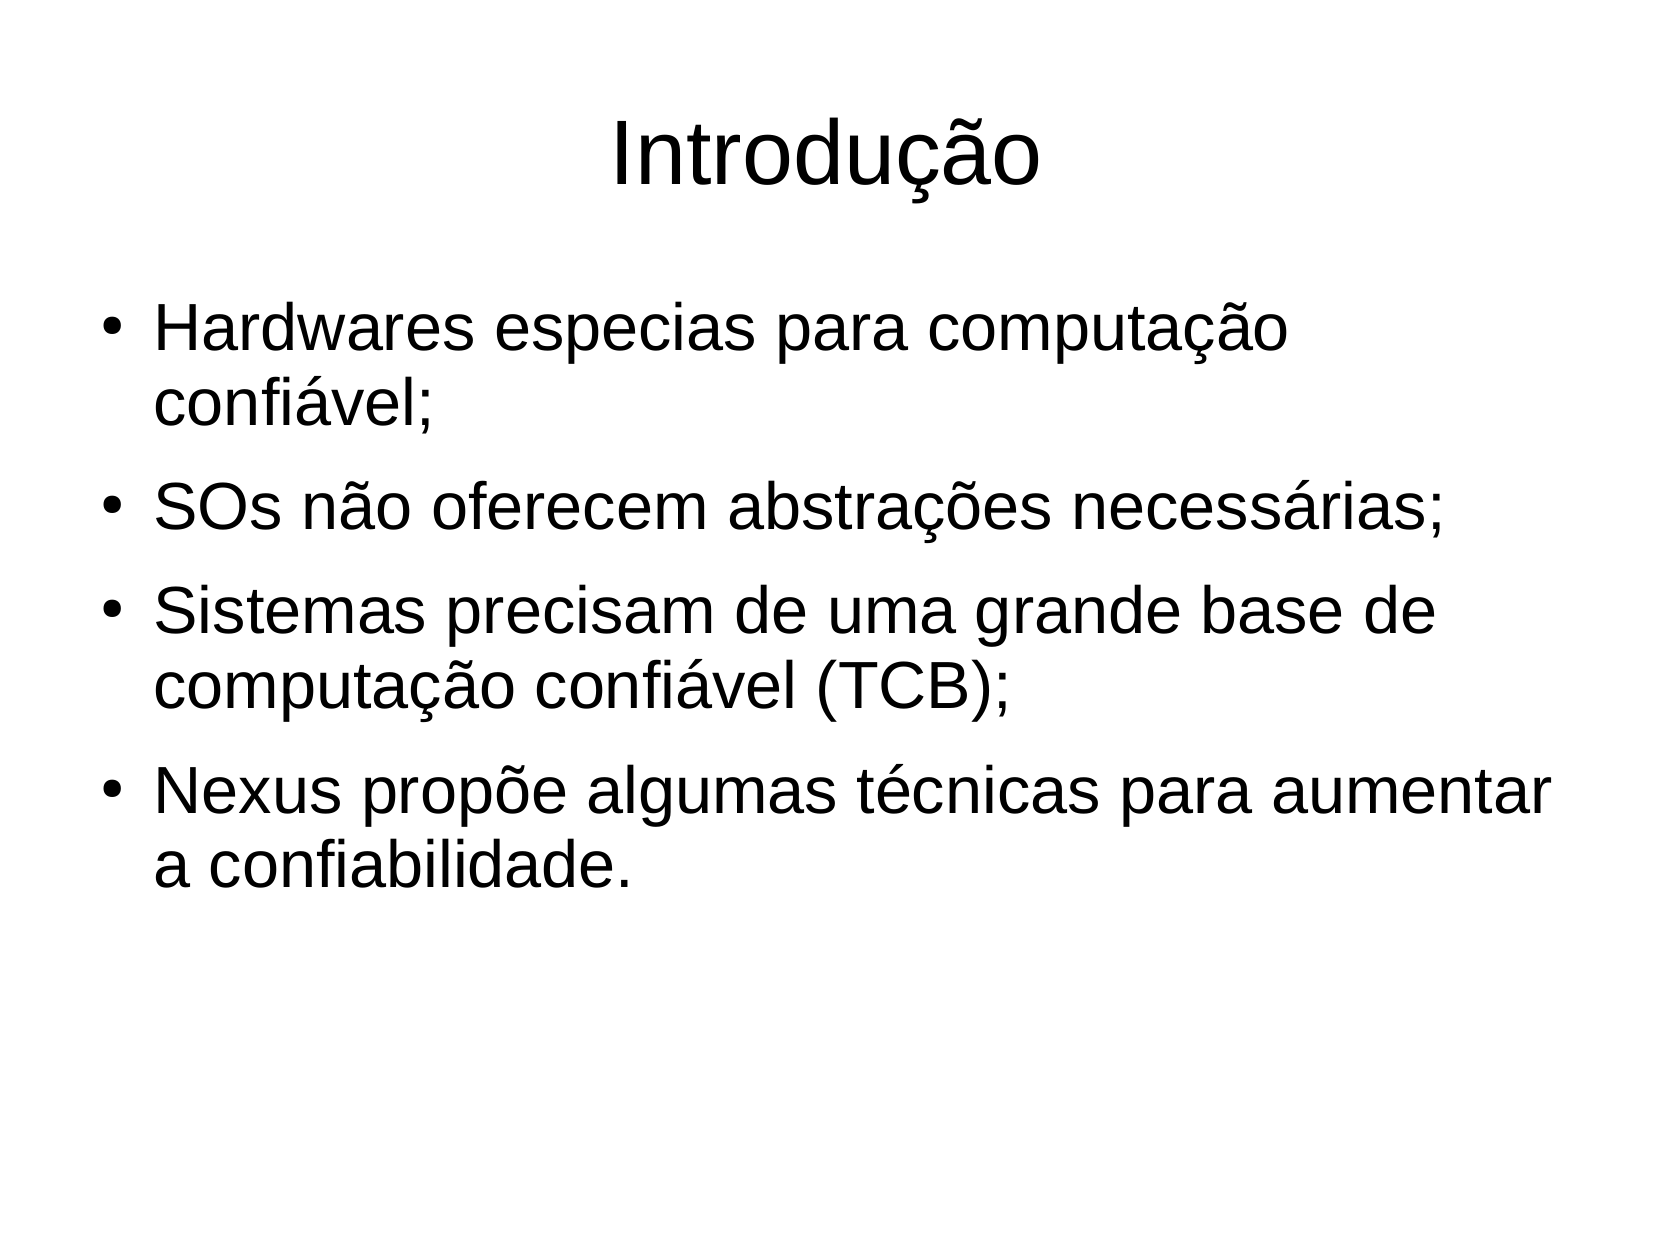

# Introdução
Hardwares especias para computação confiável;
SOs não oferecem abstrações necessárias;
Sistemas precisam de uma grande base de computação confiável (TCB);
Nexus propõe algumas técnicas para aumentar a confiabilidade.